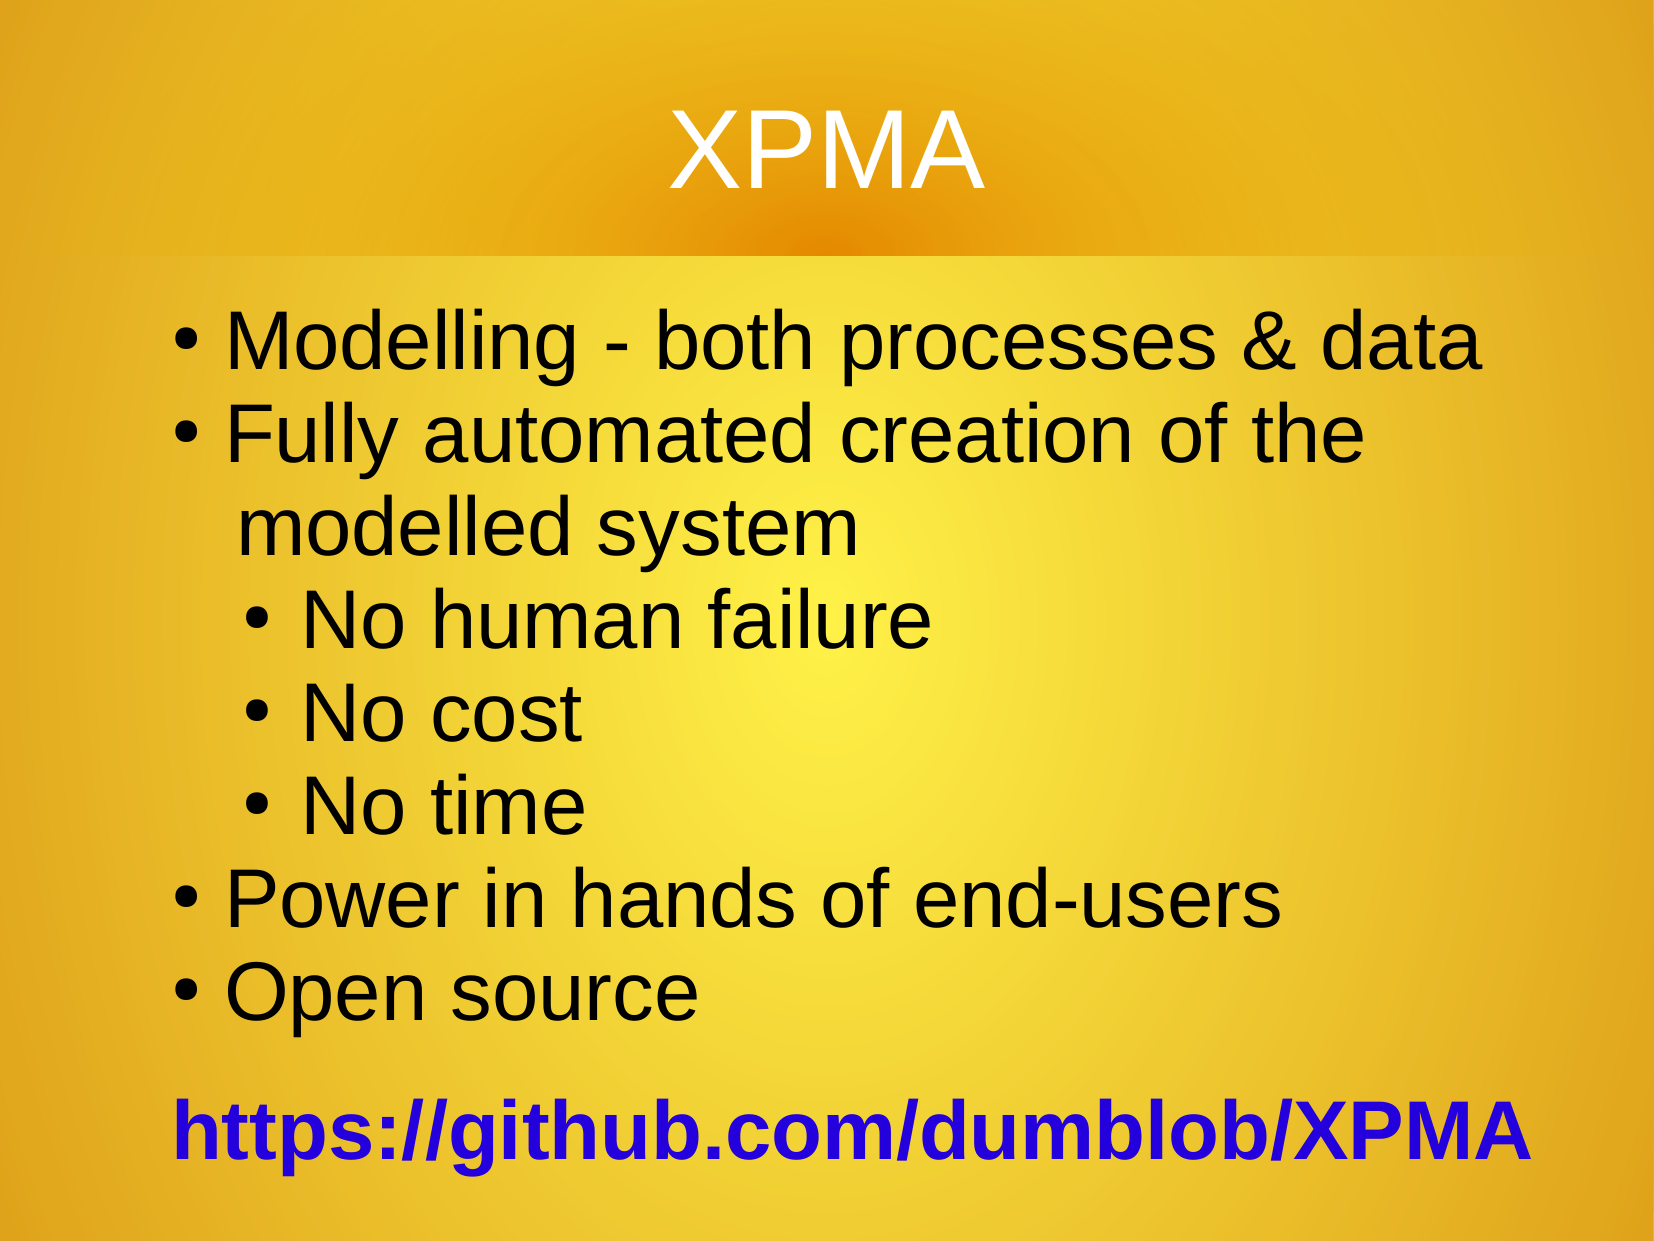

# XPMA
 Modelling - both processes & data
 Fully automated creation of the modelled system
 No human failure
 No cost
 No time
 Power in hands of end-users
 Open source
https://github.com/dumblob/XPMA